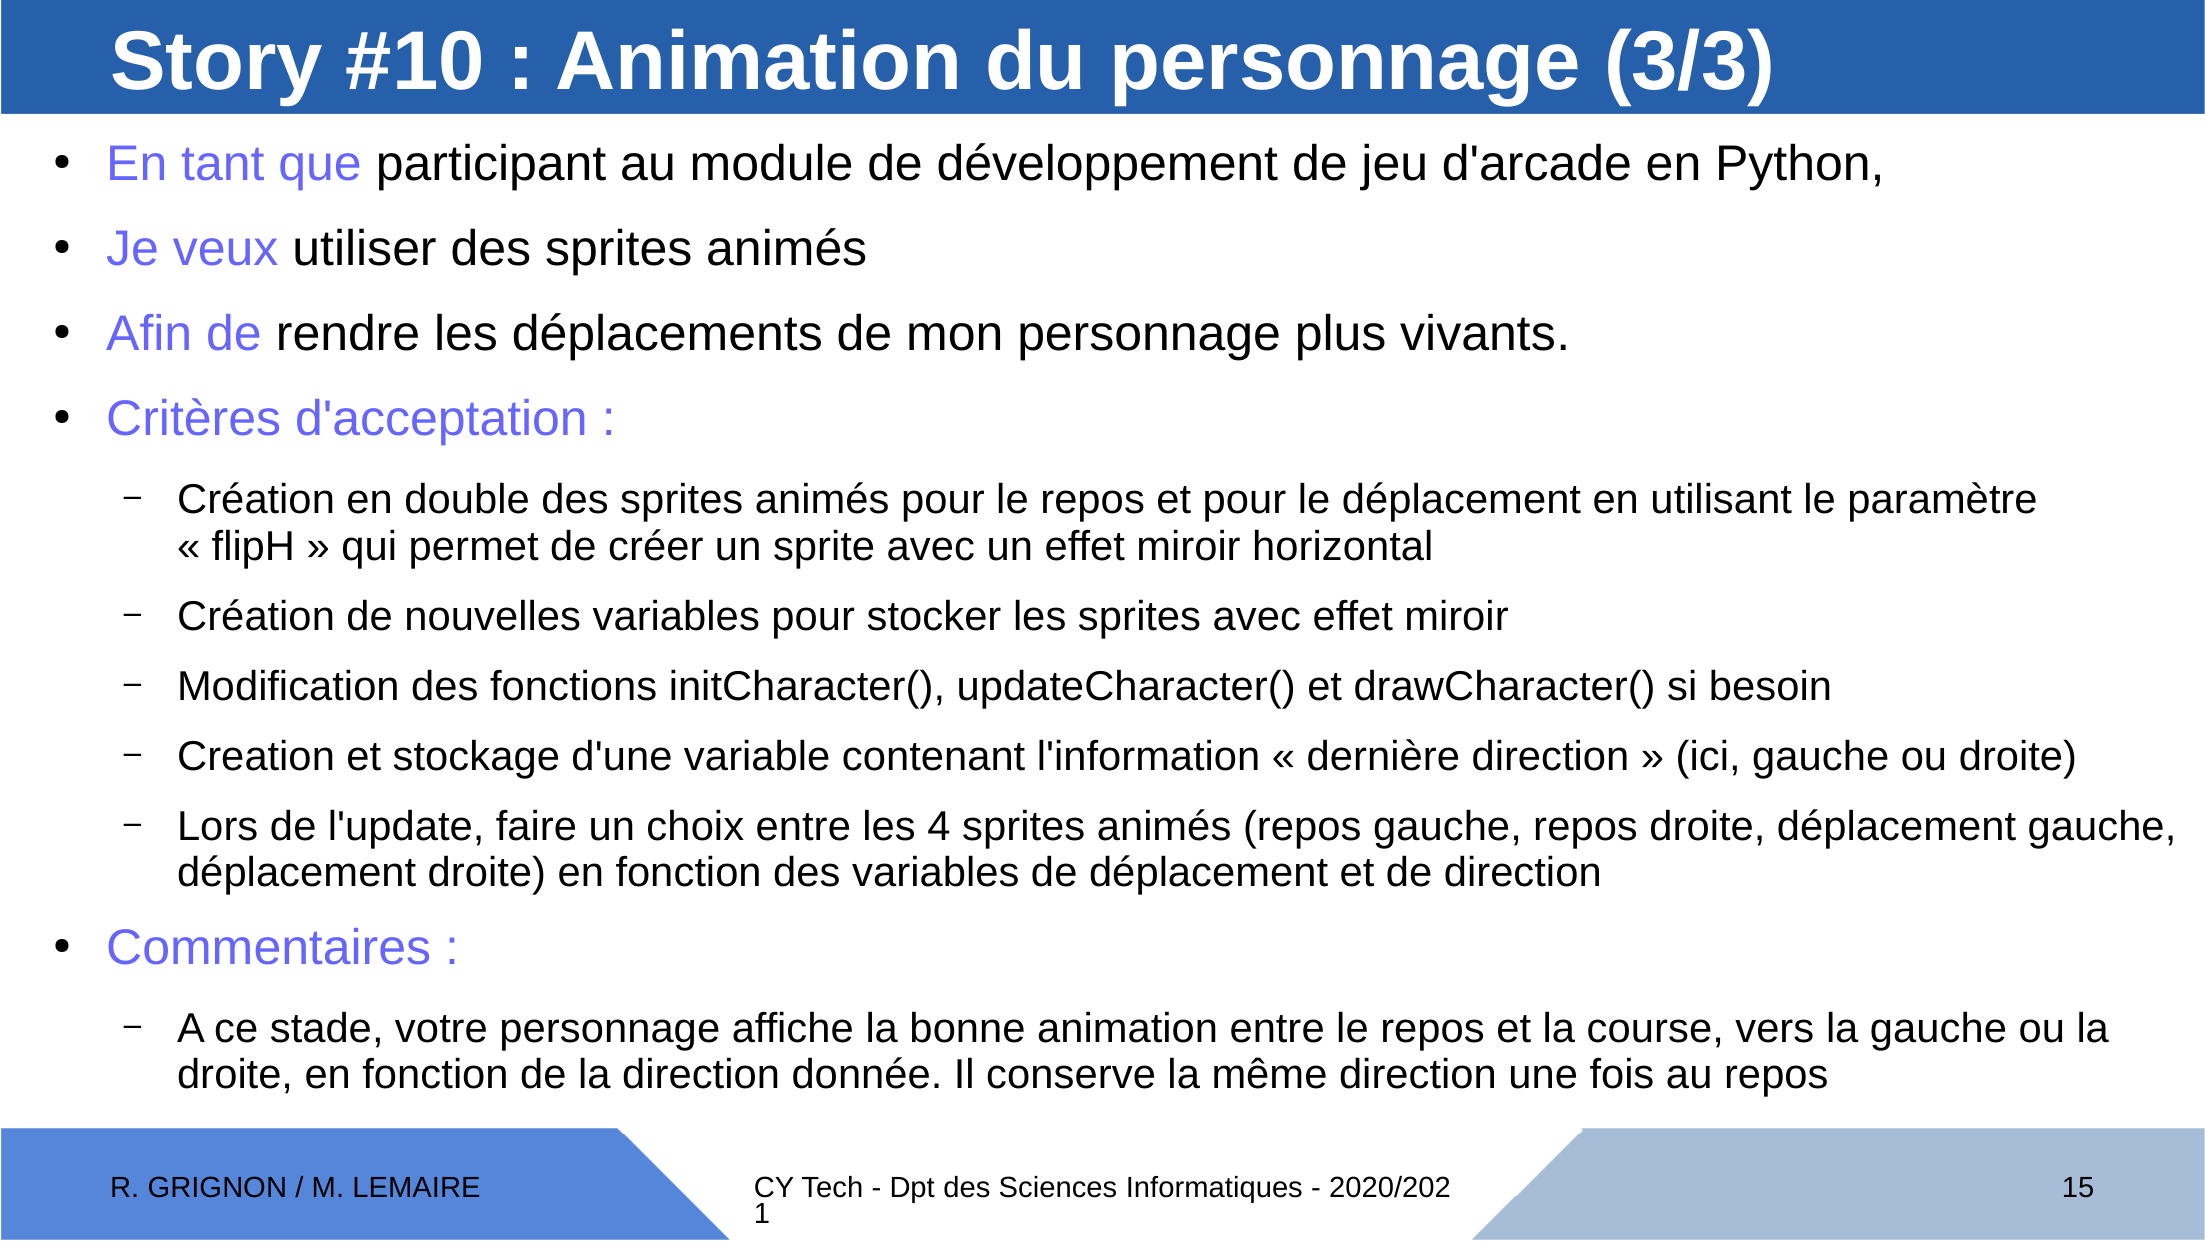

# Story #10 : Animation du personnage (3/3)
En tant que participant au module de développement de jeu d'arcade en Python,
Je veux utiliser des sprites animés
Afin de rendre les déplacements de mon personnage plus vivants.
Critères d'acceptation :
Création en double des sprites animés pour le repos et pour le déplacement en utilisant le paramètre « flipH » qui permet de créer un sprite avec un effet miroir horizontal
Création de nouvelles variables pour stocker les sprites avec effet miroir
Modification des fonctions initCharacter(), updateCharacter() et drawCharacter() si besoin
Creation et stockage d'une variable contenant l'information « dernière direction » (ici, gauche ou droite)
Lors de l'update, faire un choix entre les 4 sprites animés (repos gauche, repos droite, déplacement gauche, déplacement droite) en fonction des variables de déplacement et de direction
Commentaires :
A ce stade, votre personnage affiche la bonne animation entre le repos et la course, vers la gauche ou la droite, en fonction de la direction donnée. Il conserve la même direction une fois au repos
R. GRIGNON / M. LEMAIRE
CY Tech - Dpt des Sciences Informatiques - 2020/2021
15